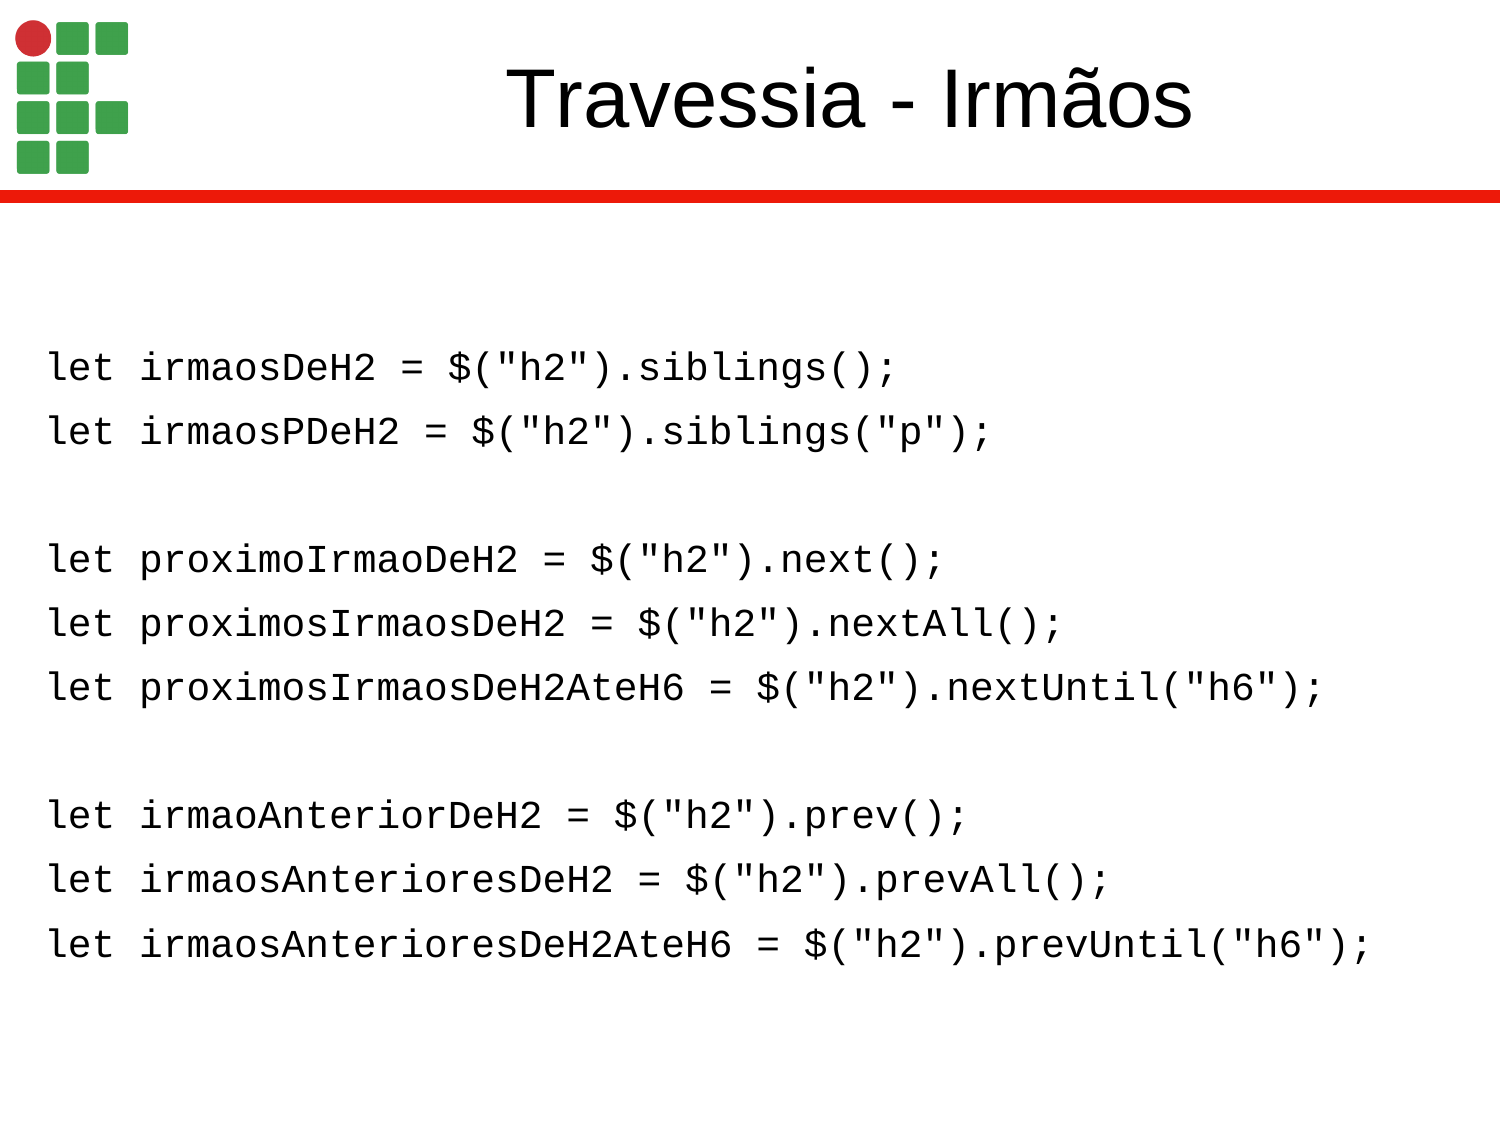

# Travessia - Irmãos
let irmaosDeH2 = $("h2").siblings();
let irmaosPDeH2 = $("h2").siblings("p");
let proximoIrmaoDeH2 = $("h2").next();
let proximosIrmaosDeH2 = $("h2").nextAll();
let proximosIrmaosDeH2AteH6 = $("h2").nextUntil("h6");
let irmaoAnteriorDeH2 = $("h2").prev();
let irmaosAnterioresDeH2 = $("h2").prevAll();
let irmaosAnterioresDeH2AteH6 = $("h2").prevUntil("h6");